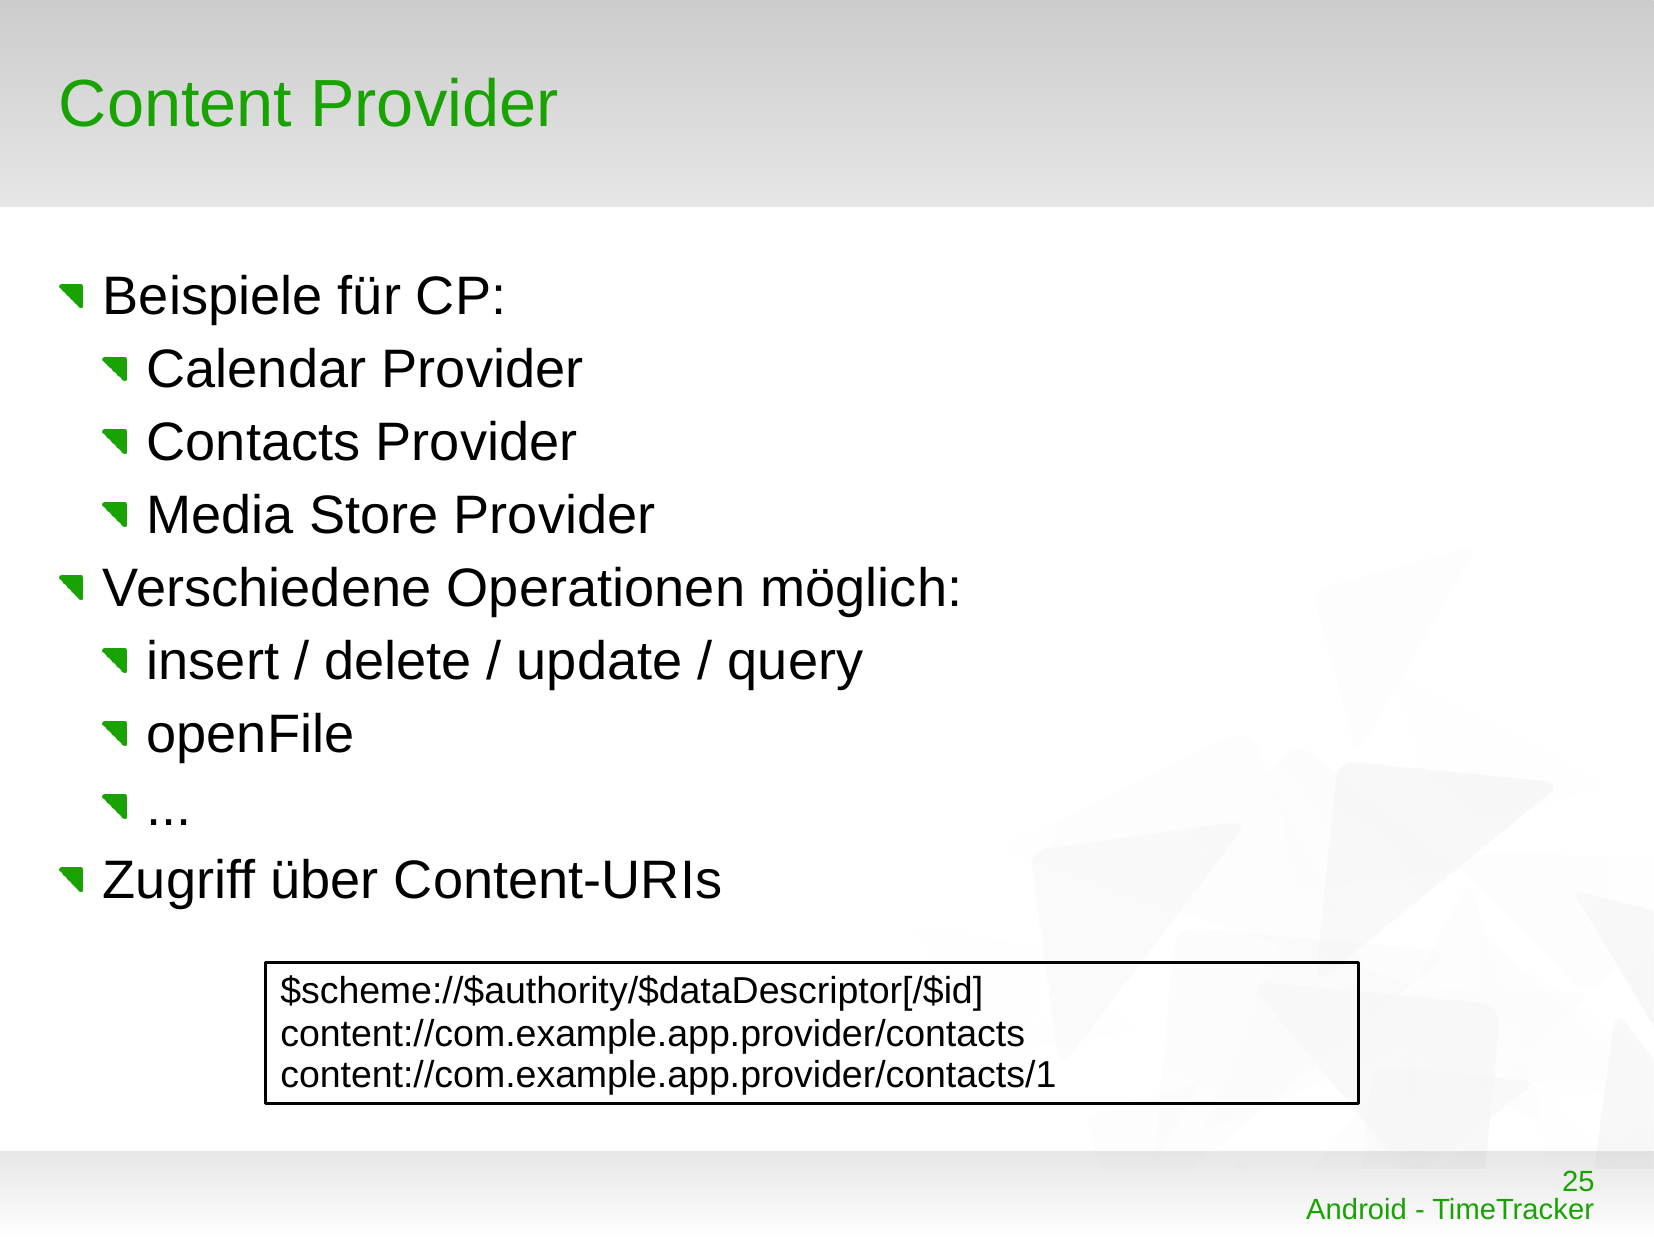

# Content Provider
Beispiele für CP:
Calendar Provider
Contacts Provider
Media Store Provider
Verschiedene Operationen möglich:
insert / delete / update / query
openFile
...
Zugriff über Content-URIs
$scheme://$authority/$dataDescriptor[/$id]
content://com.example.app.provider/contacts
content://com.example.app.provider/contacts/1
25
Android - TimeTracker